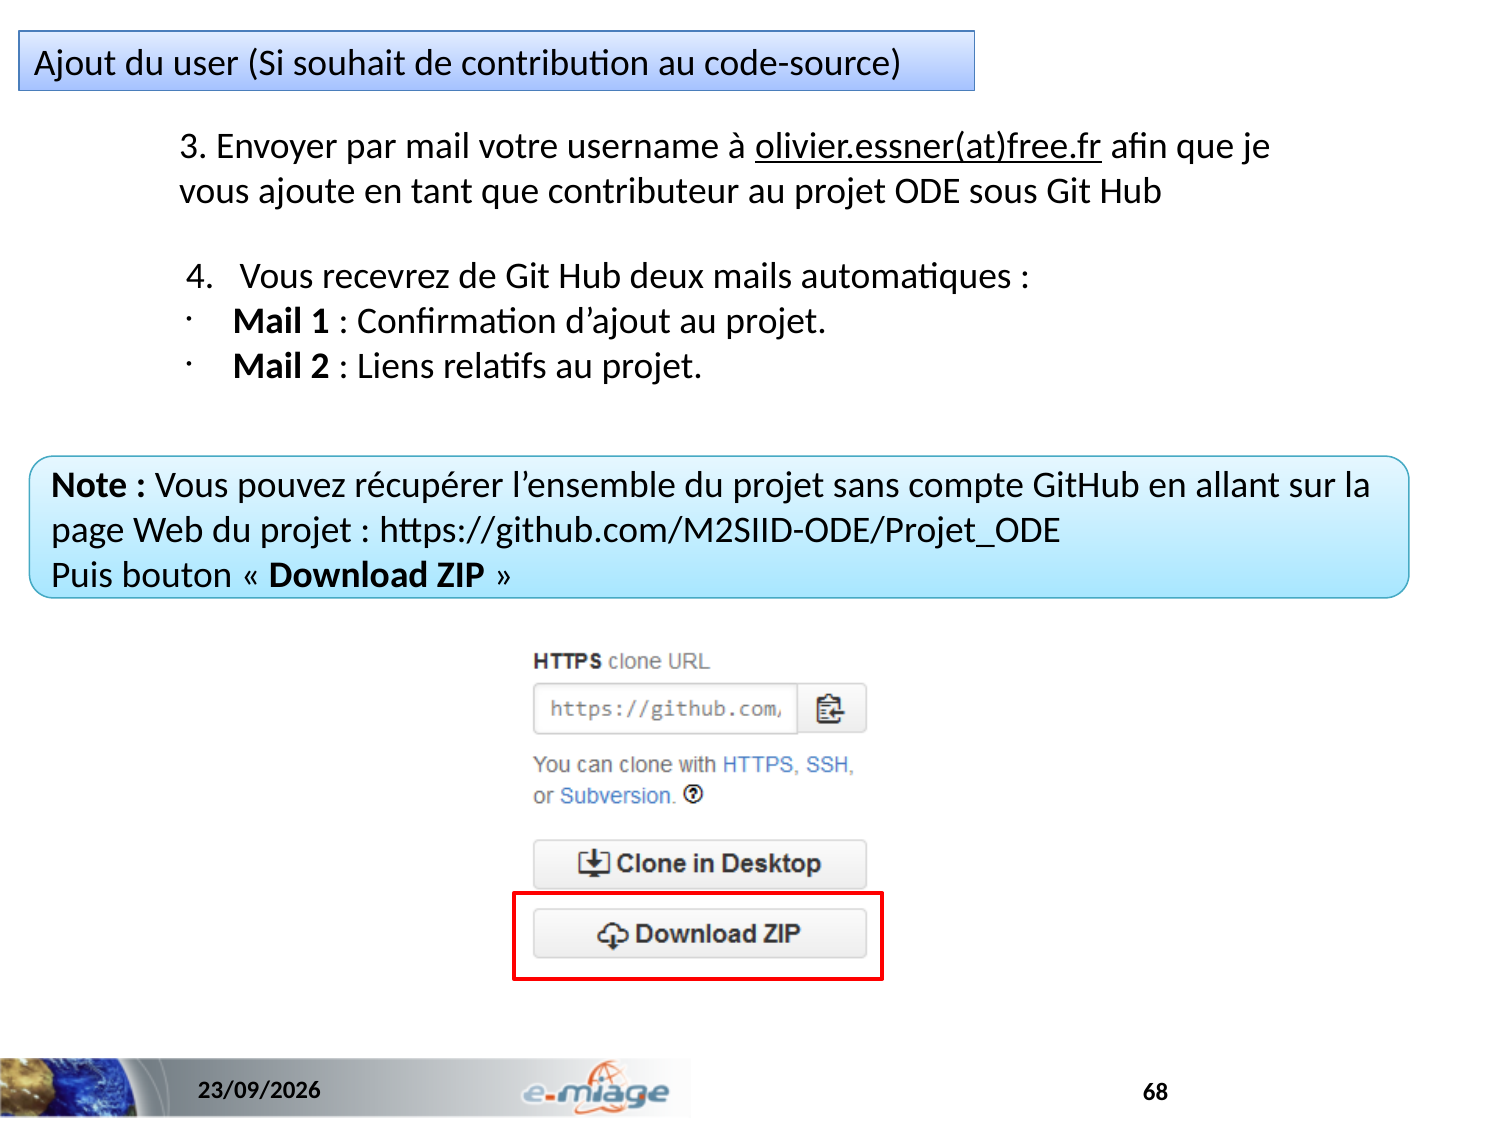

Ajout du user (Si souhait de contribution au code-source)
3. Envoyer par mail votre username à olivier.essner(at)free.fr afin que je vous ajoute en tant que contributeur au projet ODE sous Git Hub
4. Vous recevrez de Git Hub deux mails automatiques :
Mail 1 : Confirmation d’ajout au projet.
Mail 2 : Liens relatifs au projet.
Note : Vous pouvez récupérer l’ensemble du projet sans compte GitHub en allant sur la page Web du projet : https://github.com/M2SIID-ODE/Projet_ODE
Puis bouton « Download ZIP »